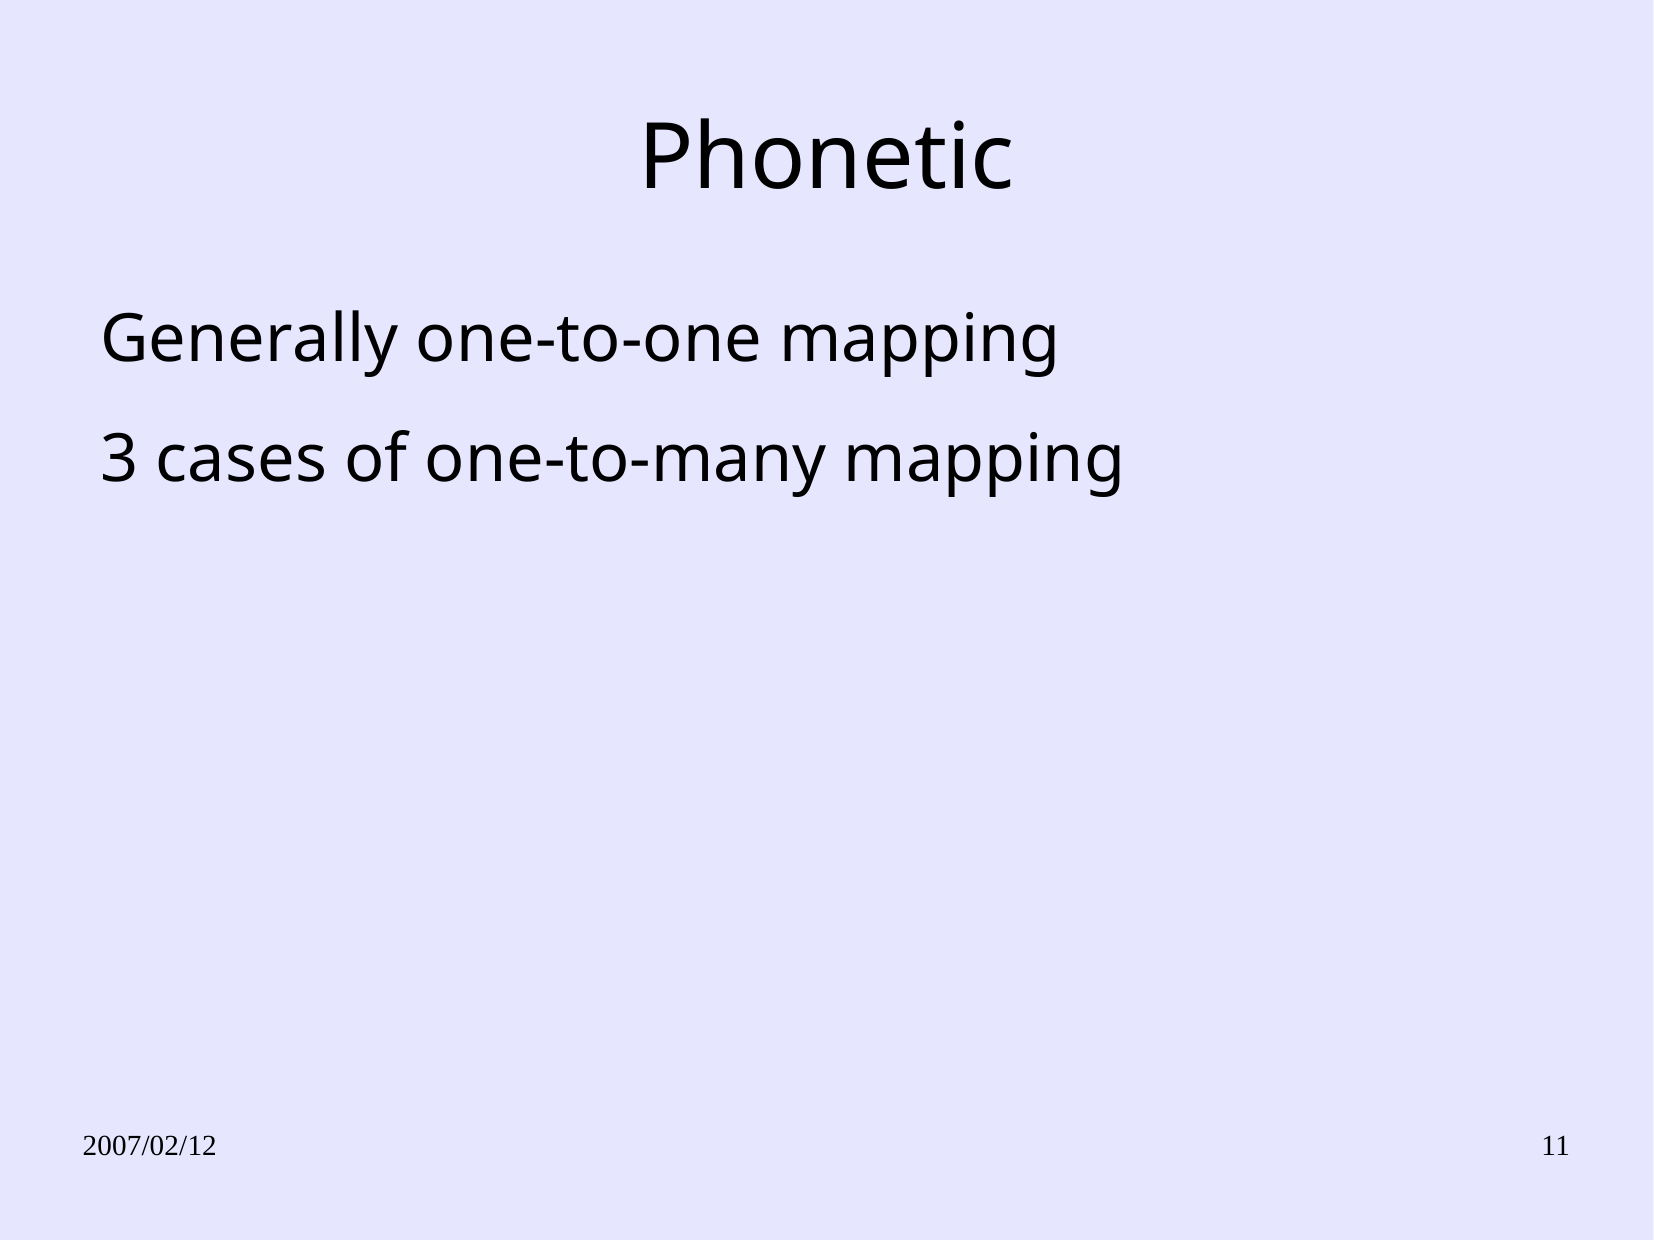

# Phonetic
Generally one-to-one mapping
3 cases of one-to-many mapping
2007/02/12
11